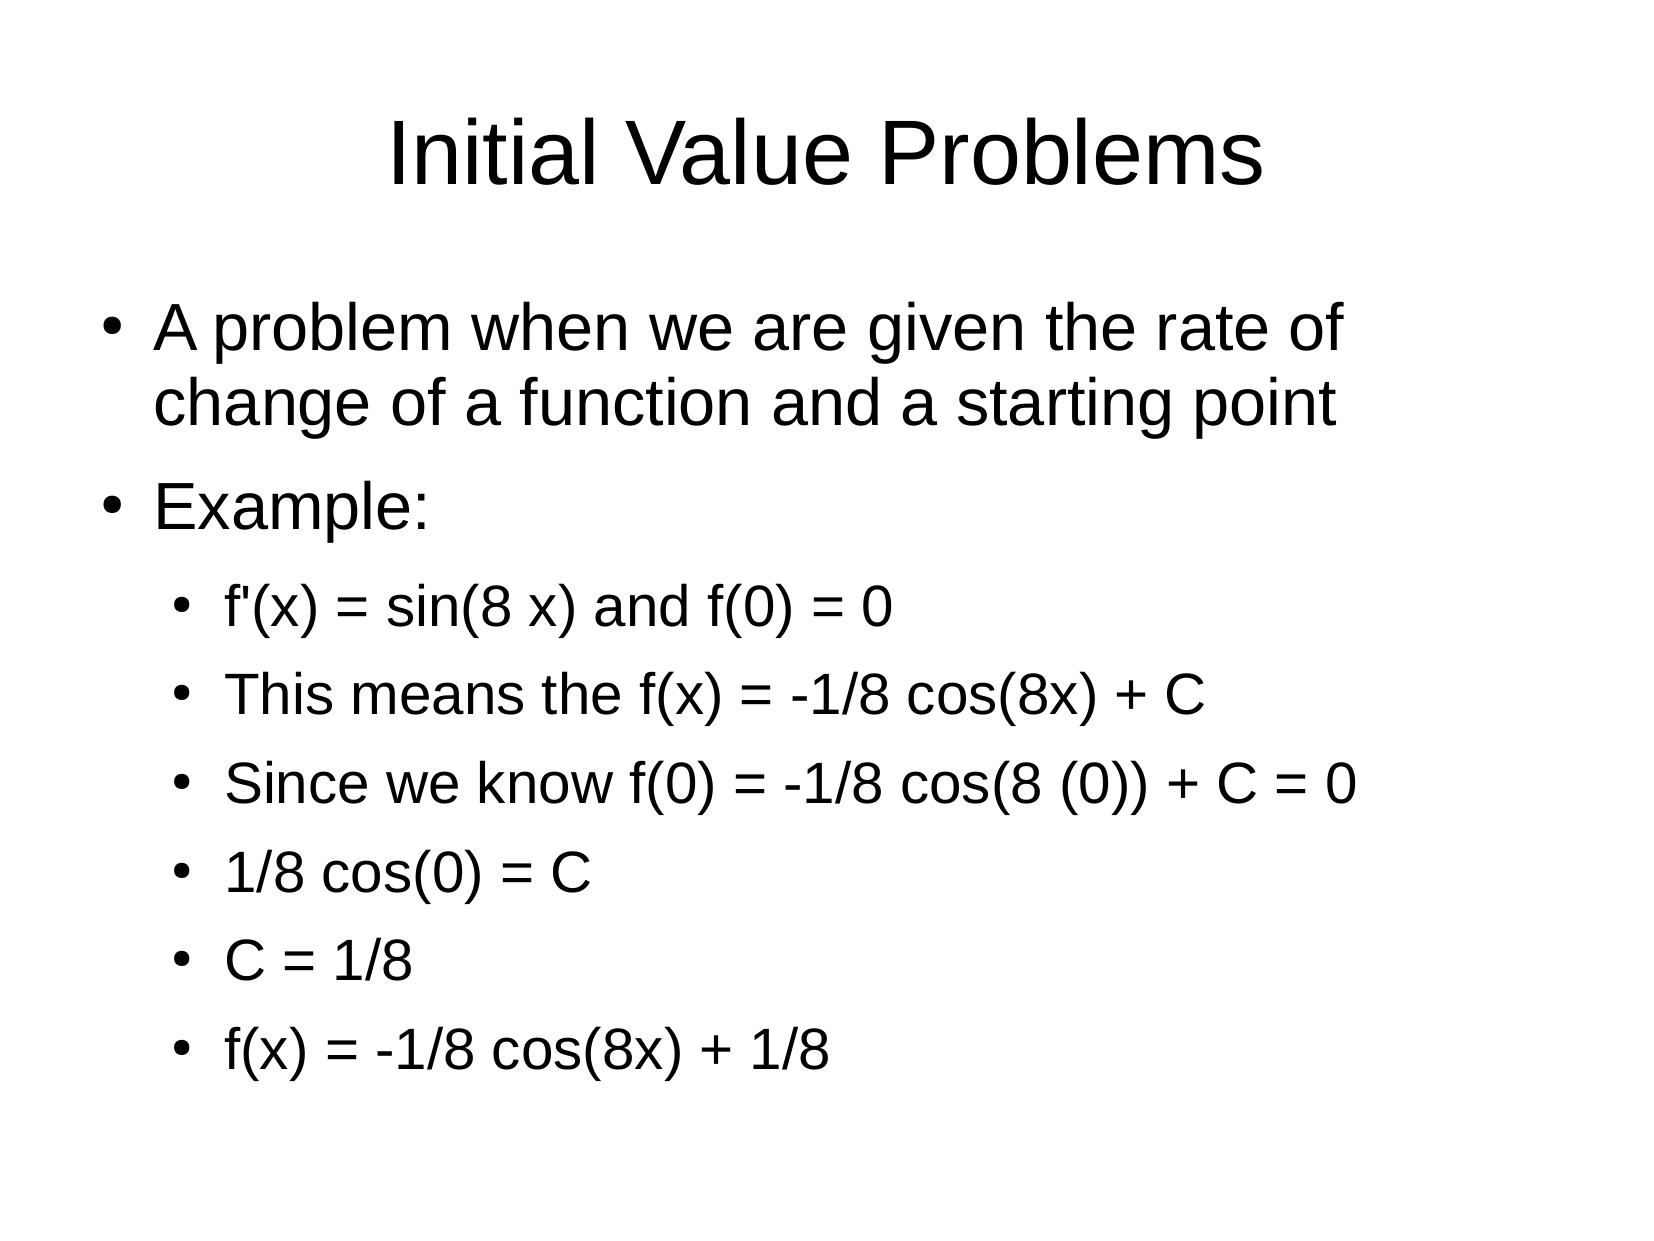

# Initial Value Problems
A problem when we are given the rate of change of a function and a starting point
Example:
f'(x) = sin(8 x) and f(0) = 0
This means the f(x) = -1/8 cos(8x) + C
Since we know f(0) = -1/8 cos(8 (0)) + C = 0
1/8 cos(0) = C
C = 1/8
f(x) = -1/8 cos(8x) + 1/8